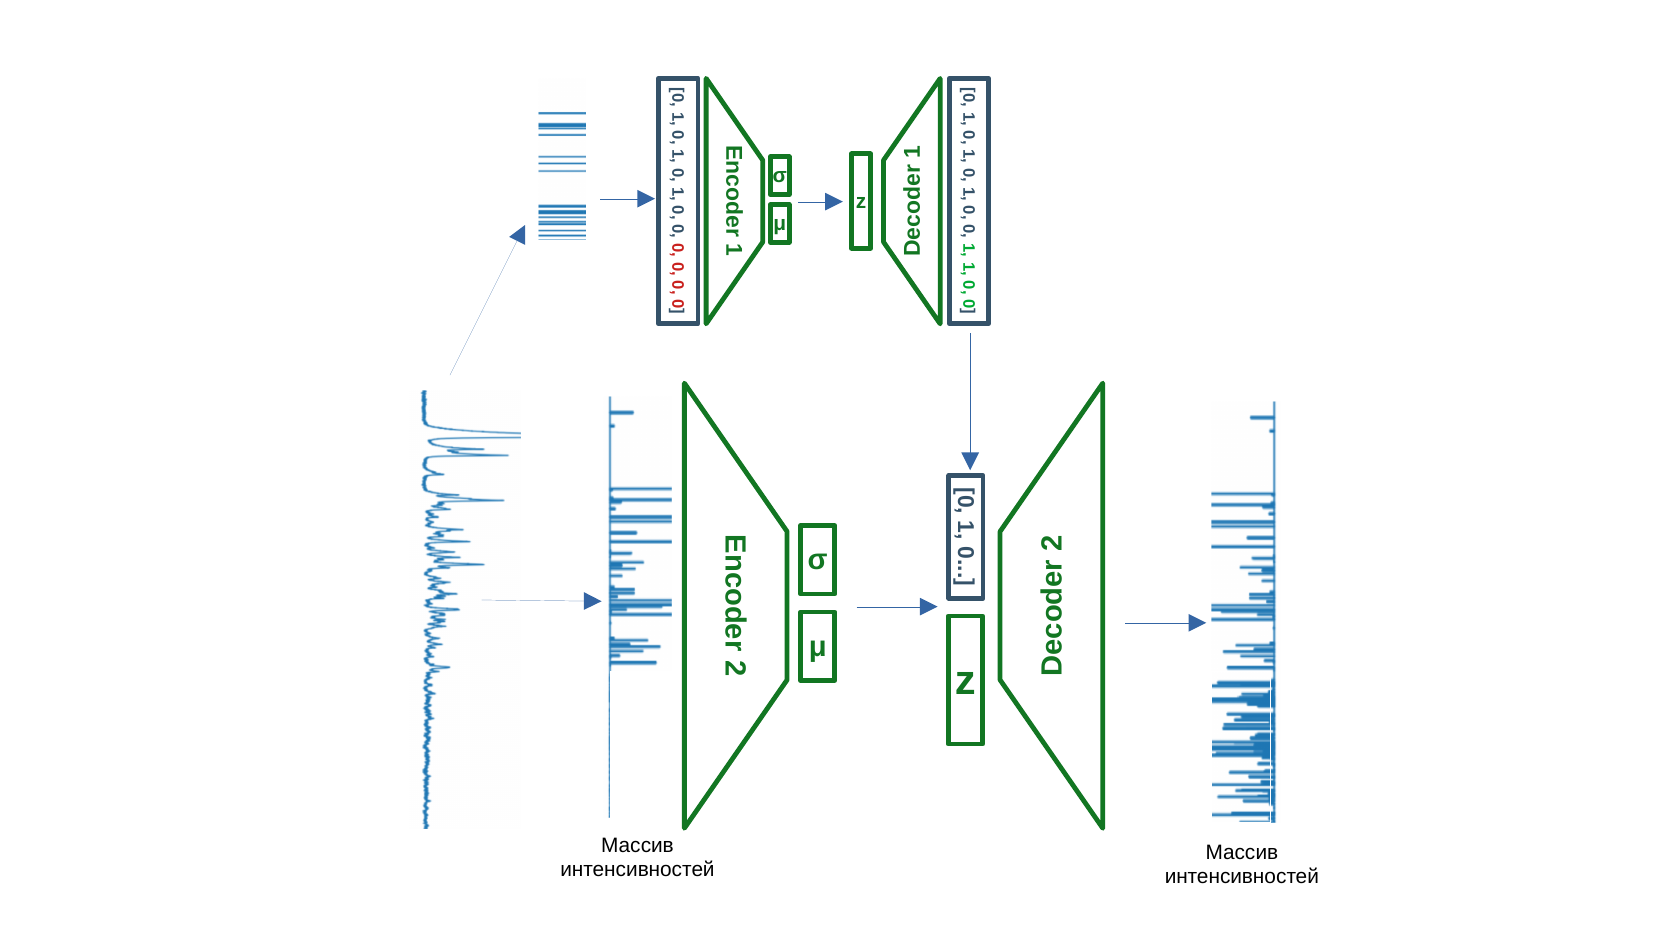

Encoder 1
Decoder 1
z
σ
[0, 1, 0, 1, 0, 1, 0, 0, 0, 0, 0, 0]
[0, 1, 0, 1, 0, 1, 0, 0, 1, 1, 0, 0]
μ
Encoder 2
Decoder 2
[0, 1, 0...]
σ
μ
z
Массив интенсивностей
Массив интенсивностей